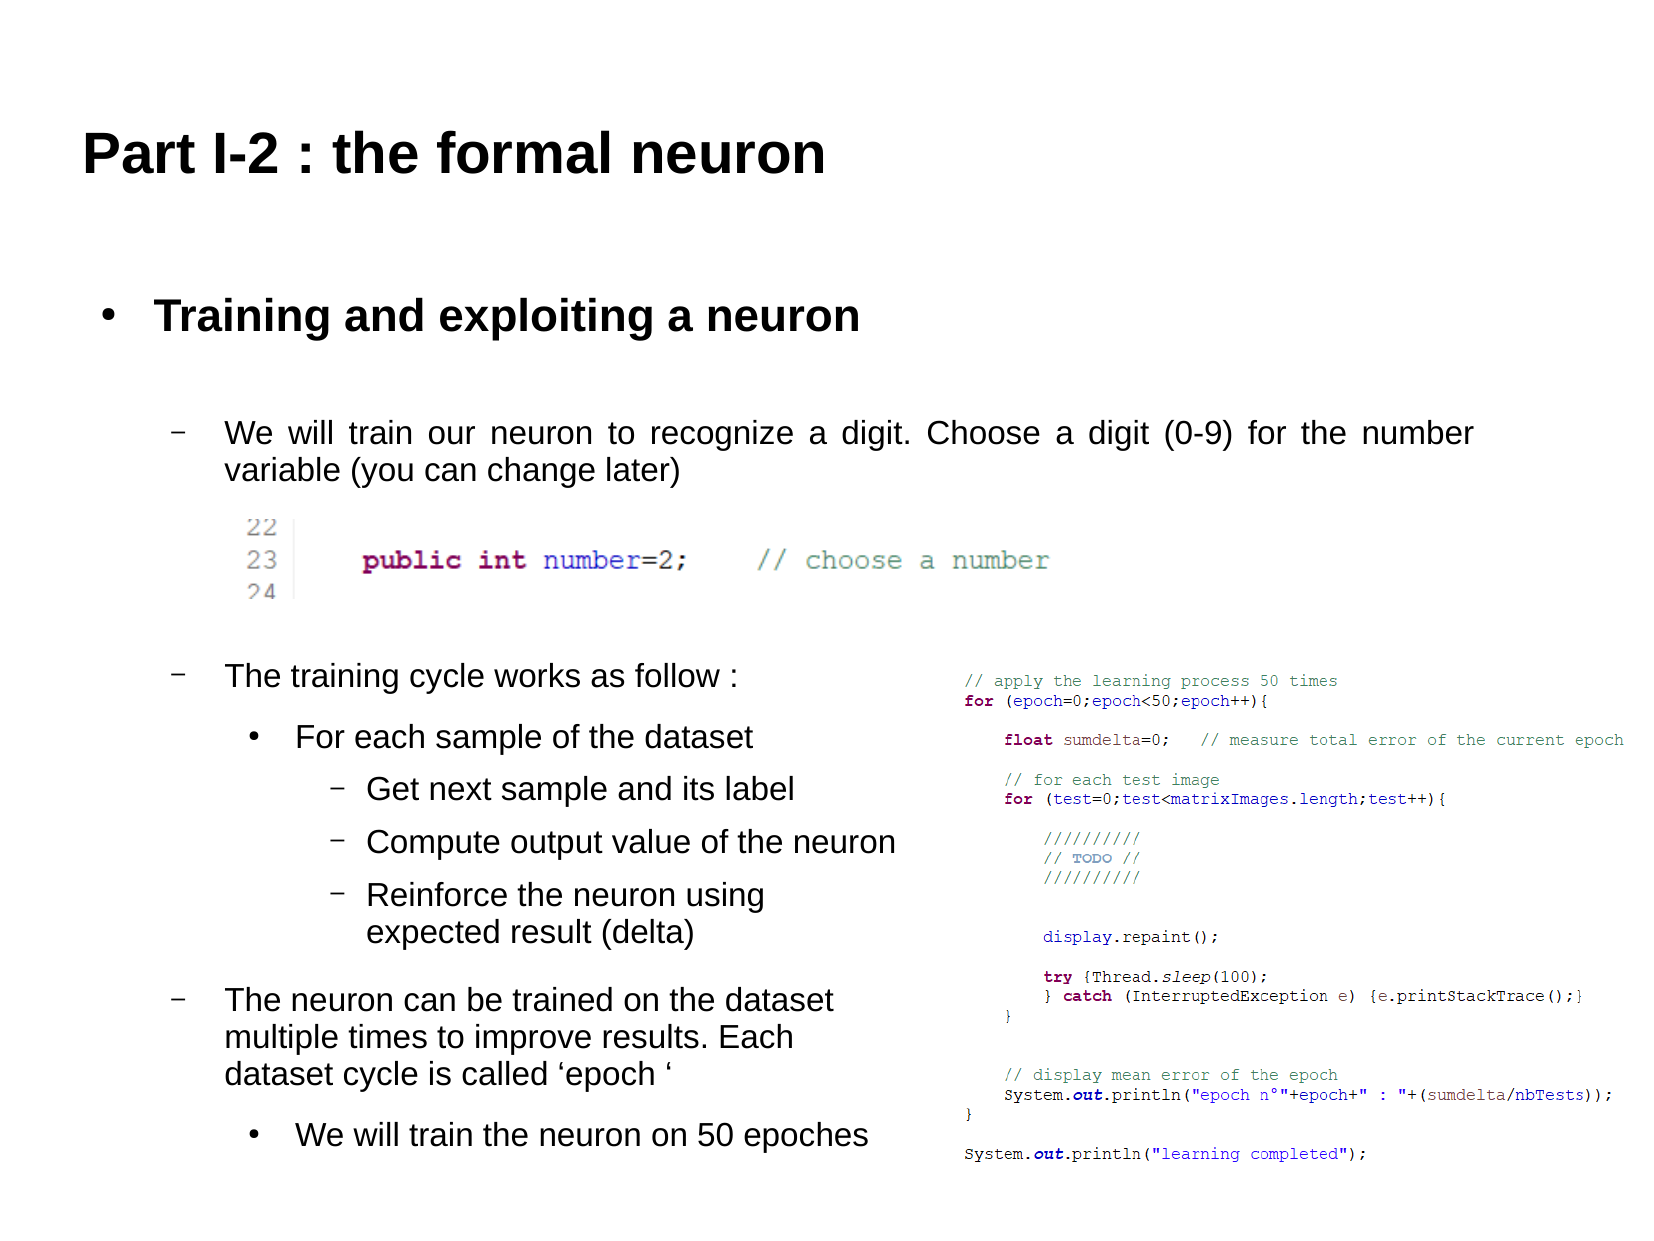

# Part I-2 : the formal neuron
Training and exploiting a neuron
We will train our neuron to recognize a digit. Choose a digit (0-9) for the number variable (you can change later)
The training cycle works as follow :
For each sample of the dataset
Get next sample and its label
Compute output value of the neuron
Reinforce the neuron using
expected result (delta)
The neuron can be trained on the dataset
multiple times to improve results. Each
dataset cycle is called ‘epoch ‘
We will train the neuron on 50 epoches